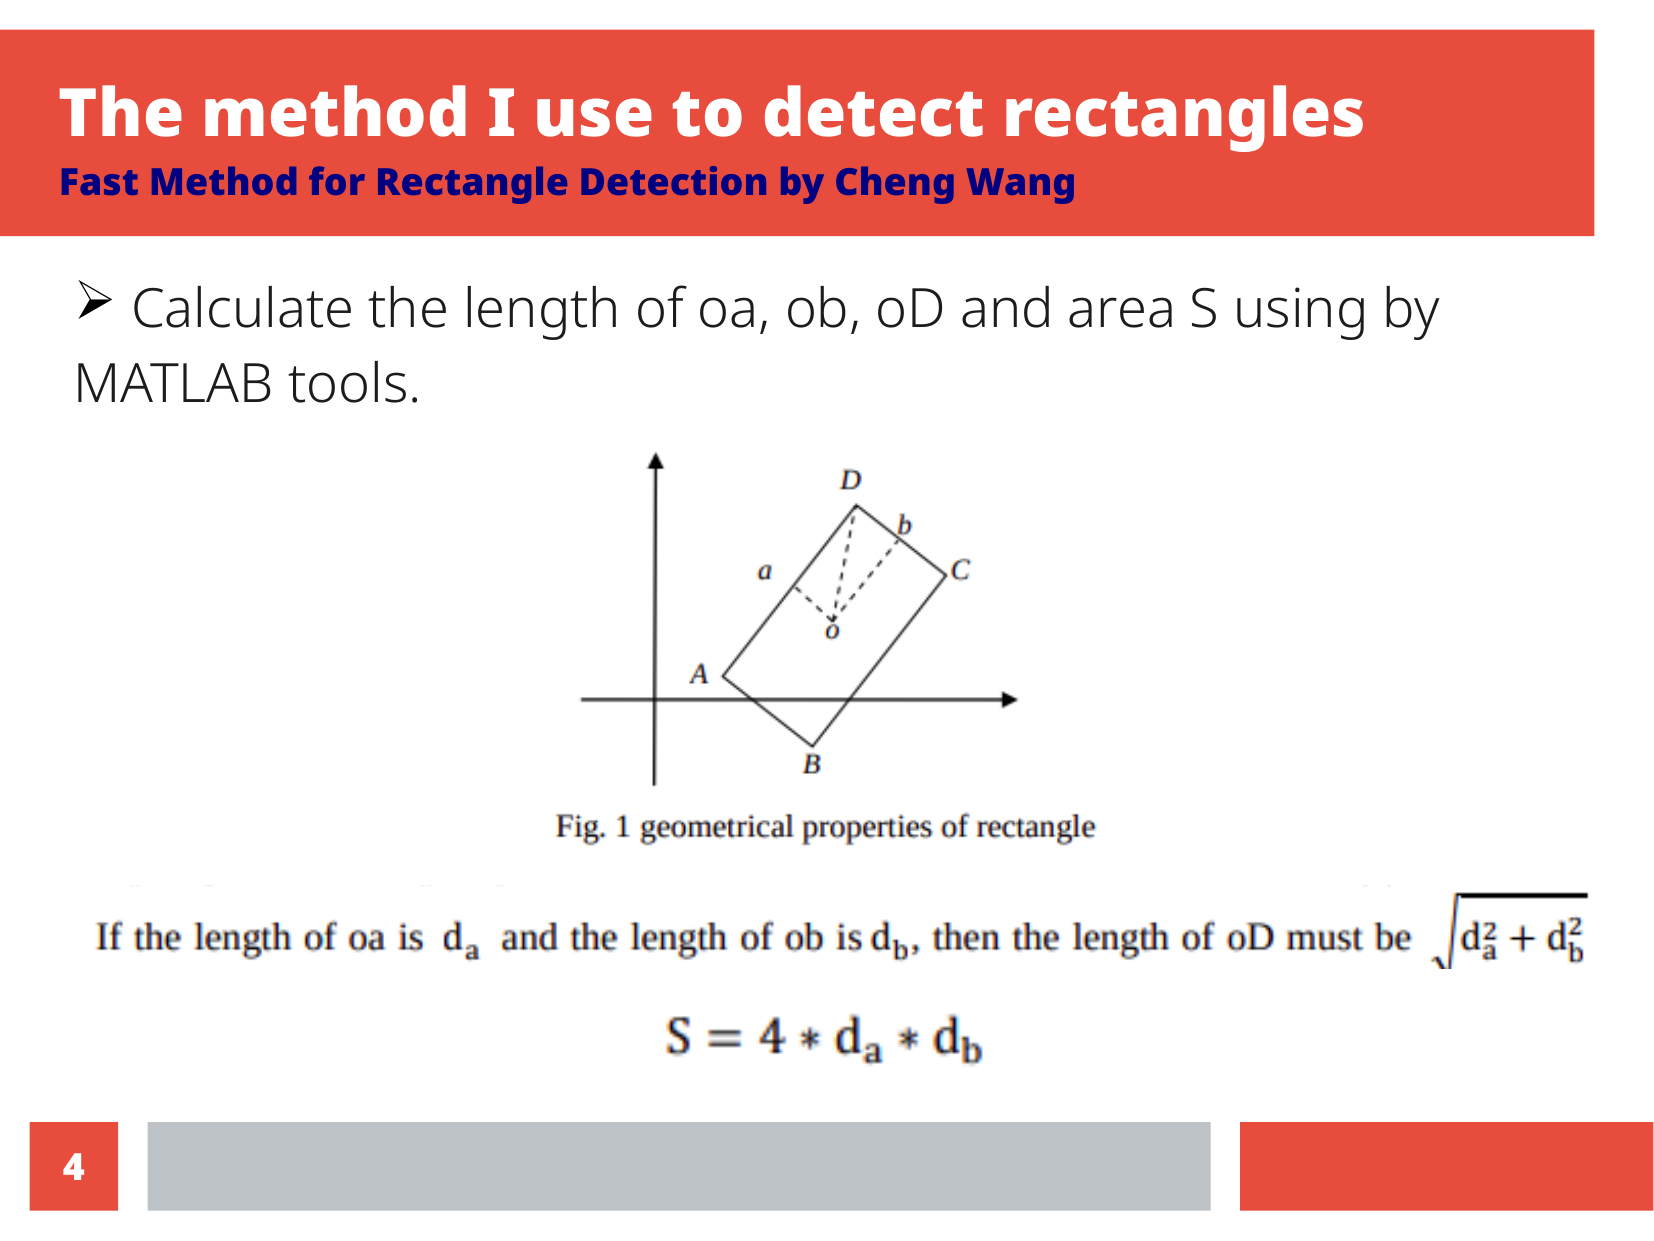

# The method I use to detect rectangles Fast Method for Rectangle Detection by Cheng Wang
 Calculate the length of oa, ob, oD and area S using by MATLAB tools.
4